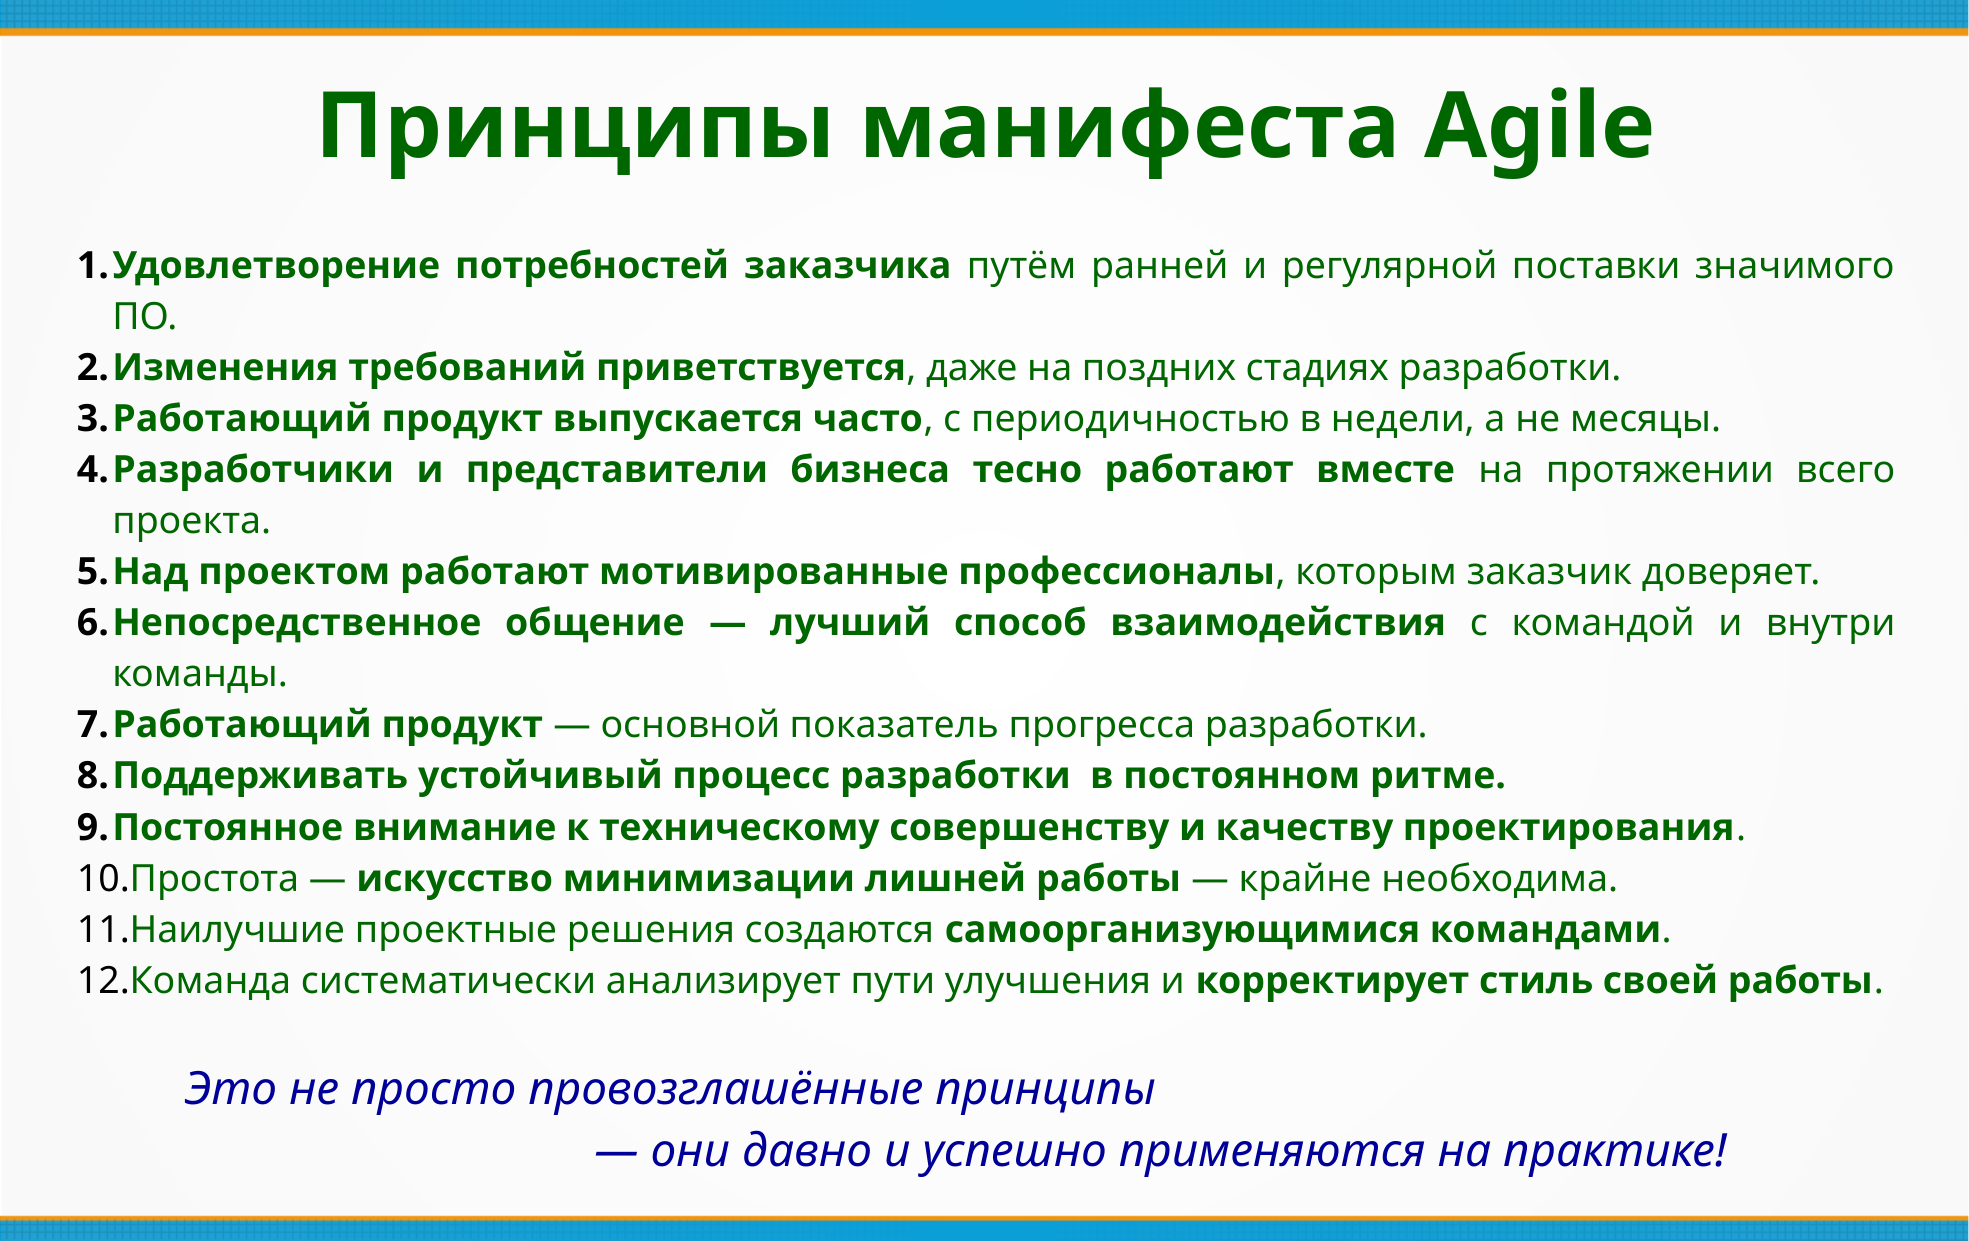

Принципы манифеста Agile
Удовлетворение потребностей заказчика путём ранней и регулярной поставки значимого ПО.
Изменения требований приветствуется, даже на поздних стадиях разработки.
Работающий продукт выпускается часто, с периодичностью в недели, а не месяцы.
Разработчики и представители бизнеса тесно работают вместе на протяжении всего проекта.
Над проектом работают мотивированные профессионалы, которым заказчик доверяет.
Непосредственное общение — лучший способ взаимодействия с командой и внутри команды.
Работающий продукт — основной показатель прогресса разработки.
Поддерживать устойчивый процесс разработки в постоянном ритме.
Постоянное внимание к техническому совершенству и качеству проектирования.
Простота — искусство минимизации лишней работы — крайне необходима.
Наилучшие проектные решения создаются самоорганизующимися командами.
Команда систематически анализирует пути улучшения и корректирует стиль своей работы.
Это не просто провозглашённые принципы
 — они давно и успешно применяются на практике!